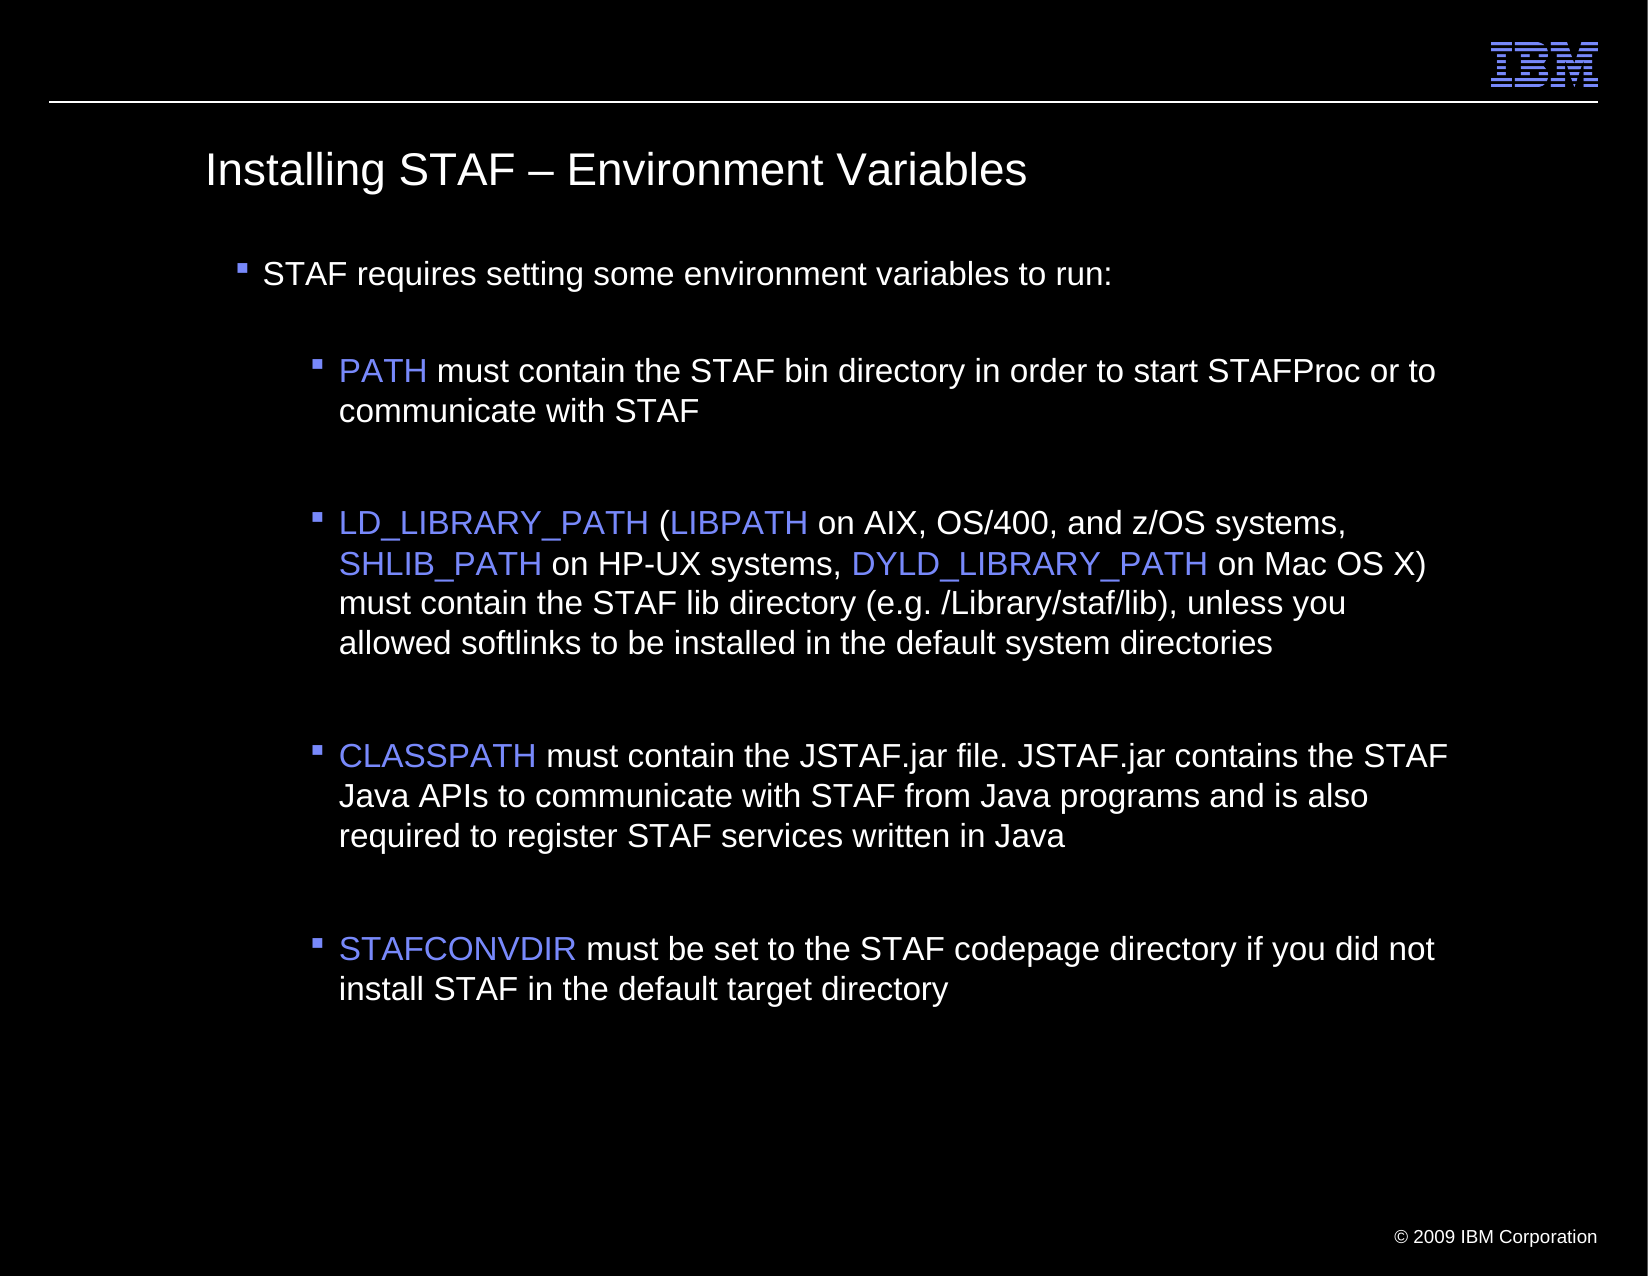

# Installing STAF – Environment Variables
STAF requires setting some environment variables to run:
PATH must contain the STAF bin directory in order to start STAFProc or to
communicate with STAF
LD_LIBRARY_PATH (LIBPATH on AIX, OS/400, and z/OS systems,
SHLIB_PATH on HP-UX systems, DYLD_LIBRARY_PATH on Mac OS X)
must contain the STAF lib directory (e.g. /Library/staf/lib), unless you
allowed softlinks to be installed in the default system directories
CLASSPATH must contain the JSTAF.jar file. JSTAF.jar contains the STAF
Java APIs to communicate with STAF from Java programs and is also
required to register STAF services written in Java
STAFCONVDIR must be set to the STAF codepage directory if you did not
install STAF in the default target directory